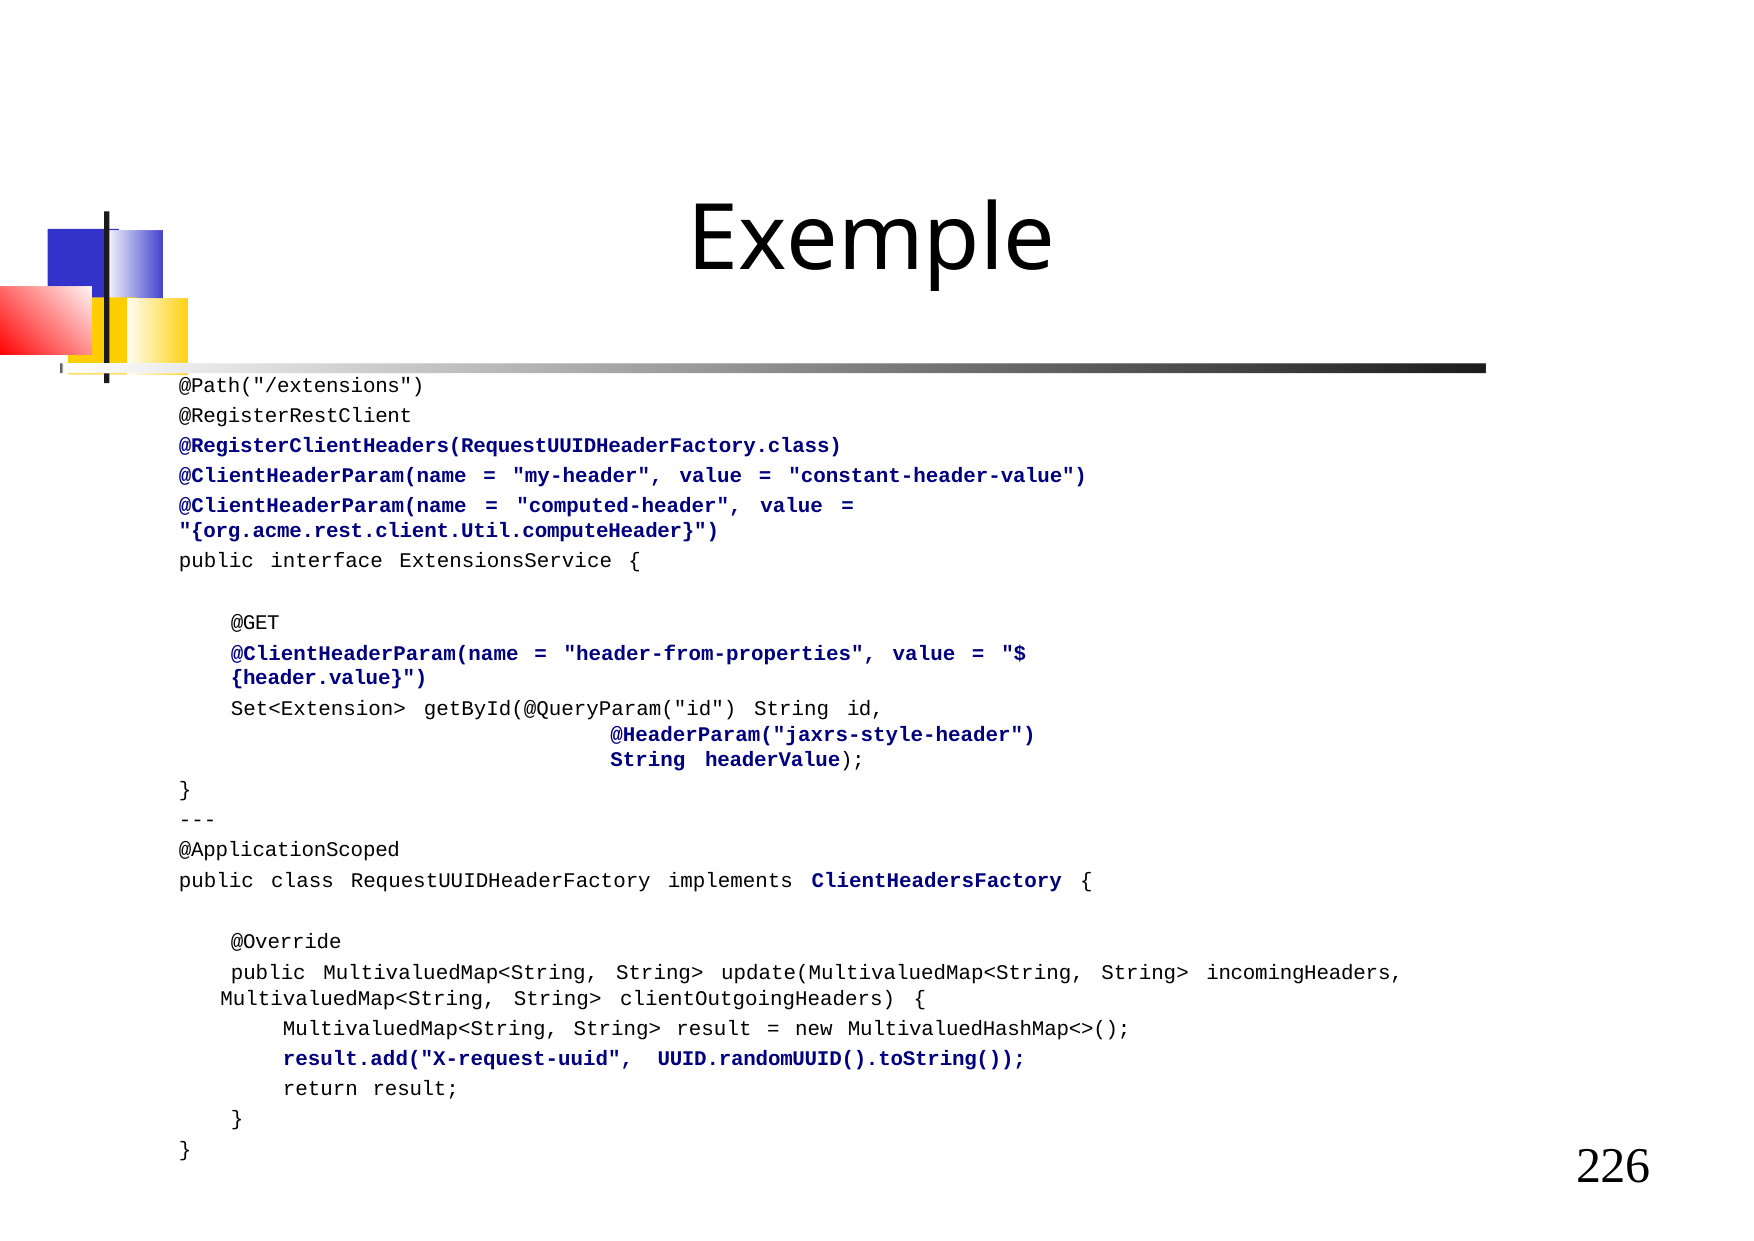

# Exemple
@Path("/extensions") @RegisterRestClient
@RegisterClientHeaders(RequestUUIDHeaderFactory.class) @ClientHeaderParam(name = "my-header", value = "constant-header-value")
@ClientHeaderParam(name = "computed-header", value = "{org.acme.rest.client.Util.computeHeader}")
public interface ExtensionsService {
@GET
@ClientHeaderParam(name = "header-from-properties", value = "${header.value}")
Set<Extension> getById(@QueryParam("id") String id,
@HeaderParam("jaxrs-style-header") String headerValue);
}
---
@ApplicationScoped
public class RequestUUIDHeaderFactory implements ClientHeadersFactory {
@Override
public MultivaluedMap<String, String> update(MultivaluedMap<String, String> incomingHeaders, MultivaluedMap<String, String> clientOutgoingHeaders) {
MultivaluedMap<String, String> result = new MultivaluedHashMap<>();
result.add("X-request-uuid", UUID.randomUUID().toString());
return result;
}
}
226